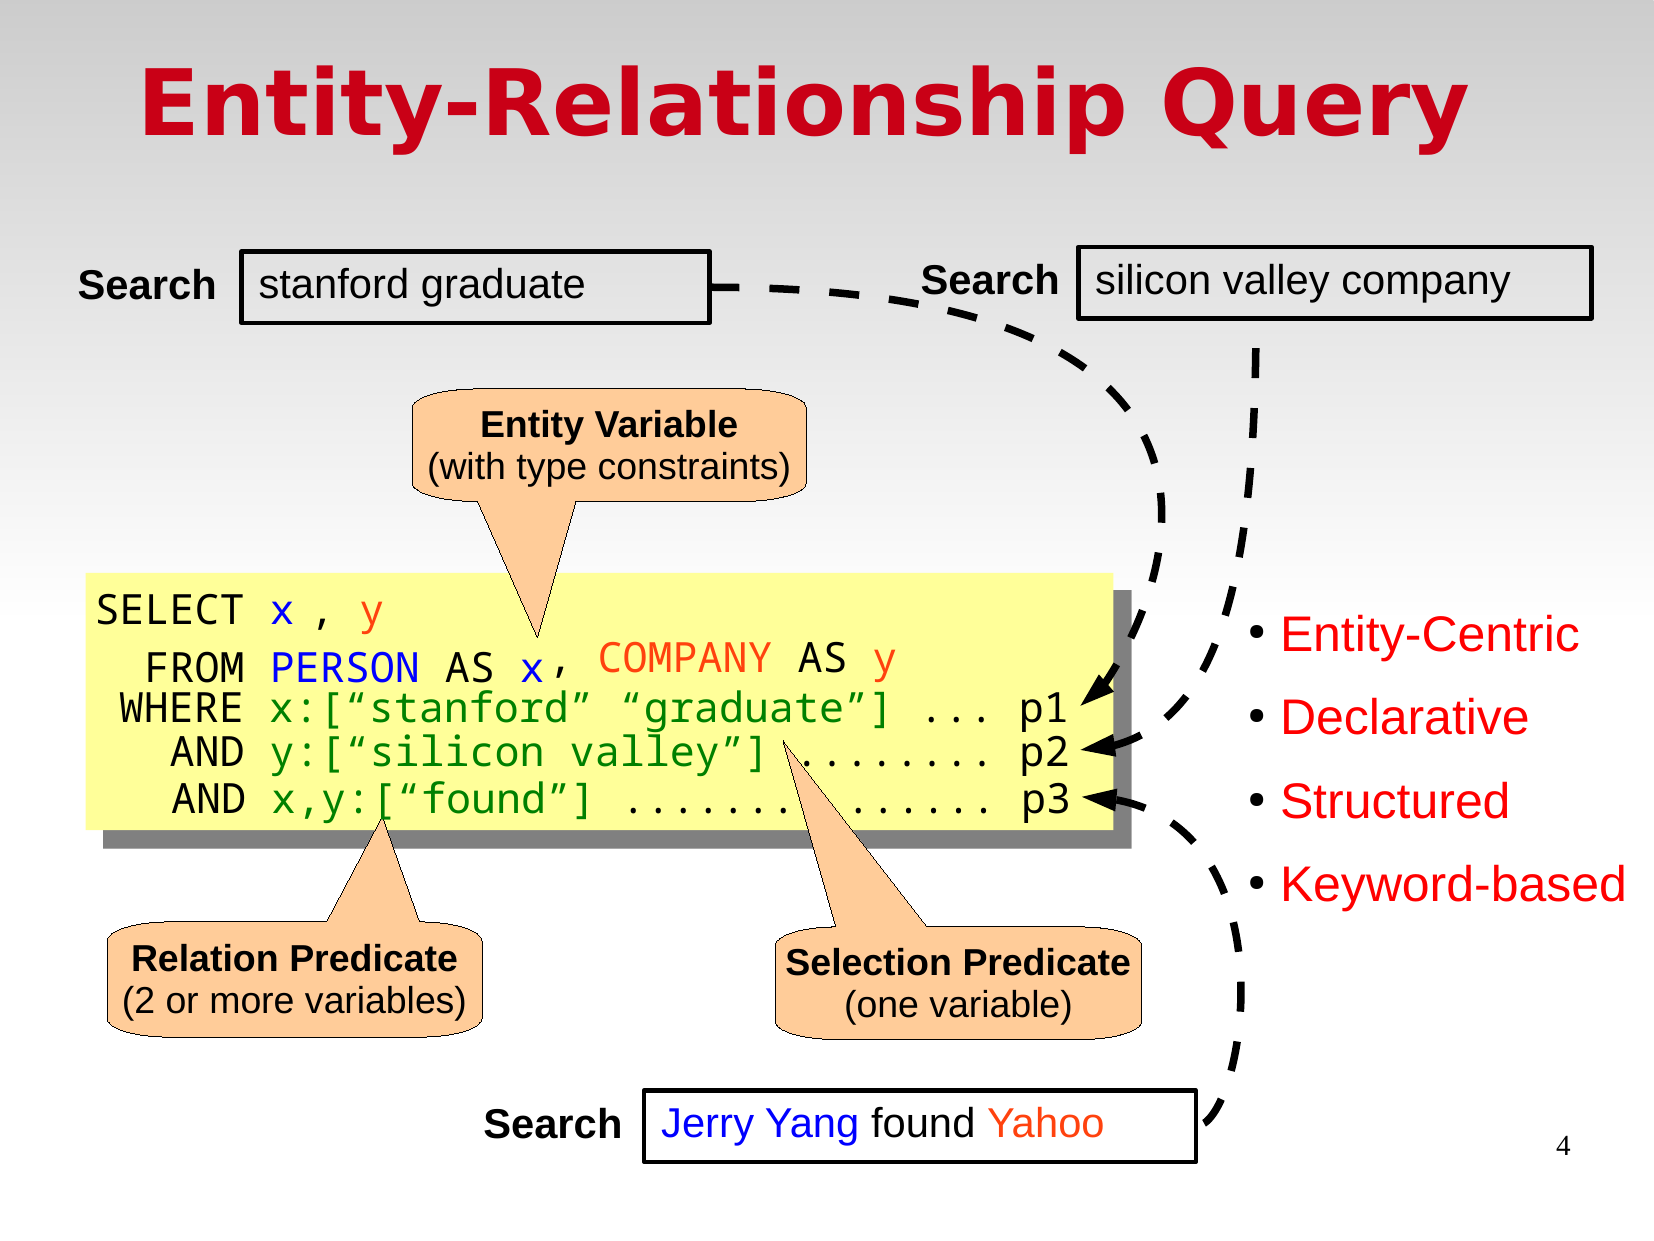

# Entity-Relationship Query
silicon valley company
Search
stanford graduate
Search
WHERE x:[“stanford” “graduate”] ... p1
SELECT x
 FROM PERSON AS x
Entity Variable
(with type constraints)
 Entity-Centric
 Declarative
 Structured
 Keyword-based
, y
, COMPANY AS y
AND y:[“silicon valley”] ........ p2
AND x,y:[“found”] ............... p3
Jerry Yang found Yahoo
Search
Relation Predicate
(2 or more variables)
Selection Predicate
(one variable)
4